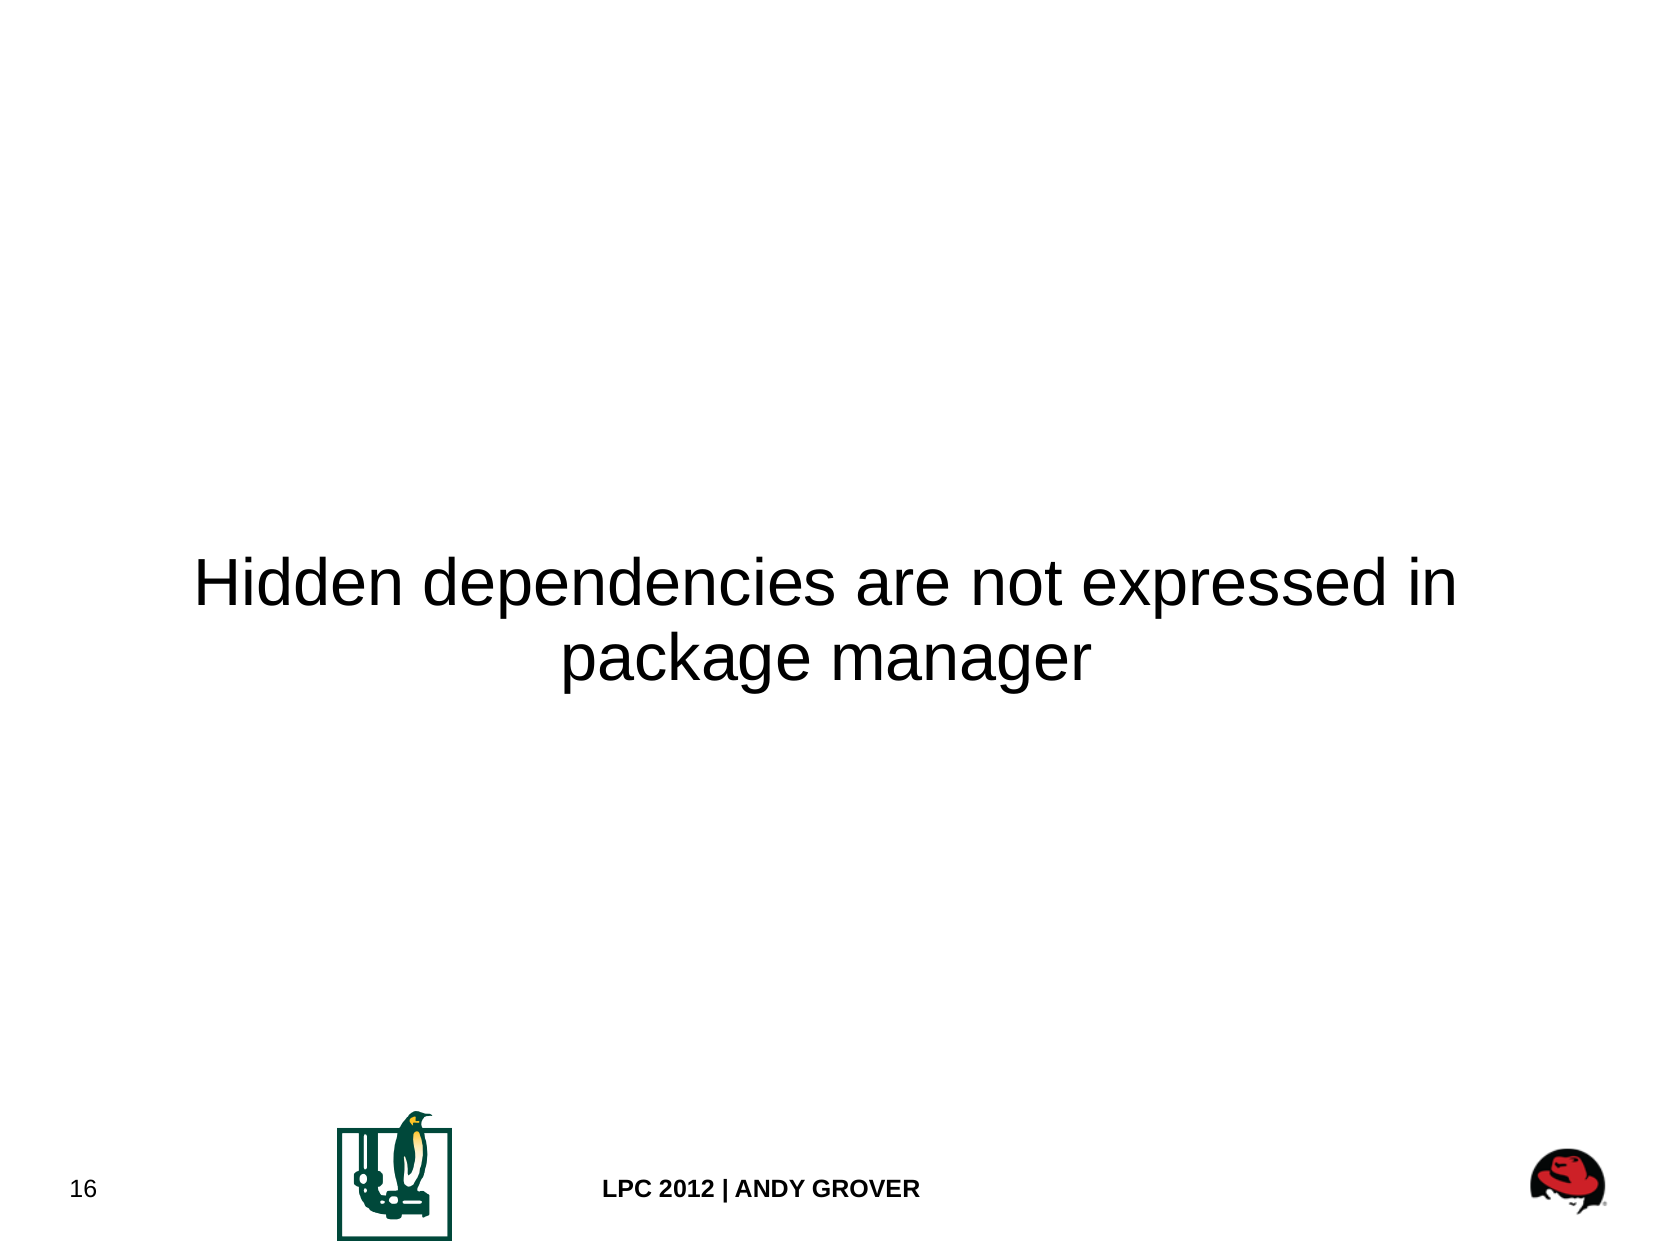

# Hidden dependencies are not expressed in package manager